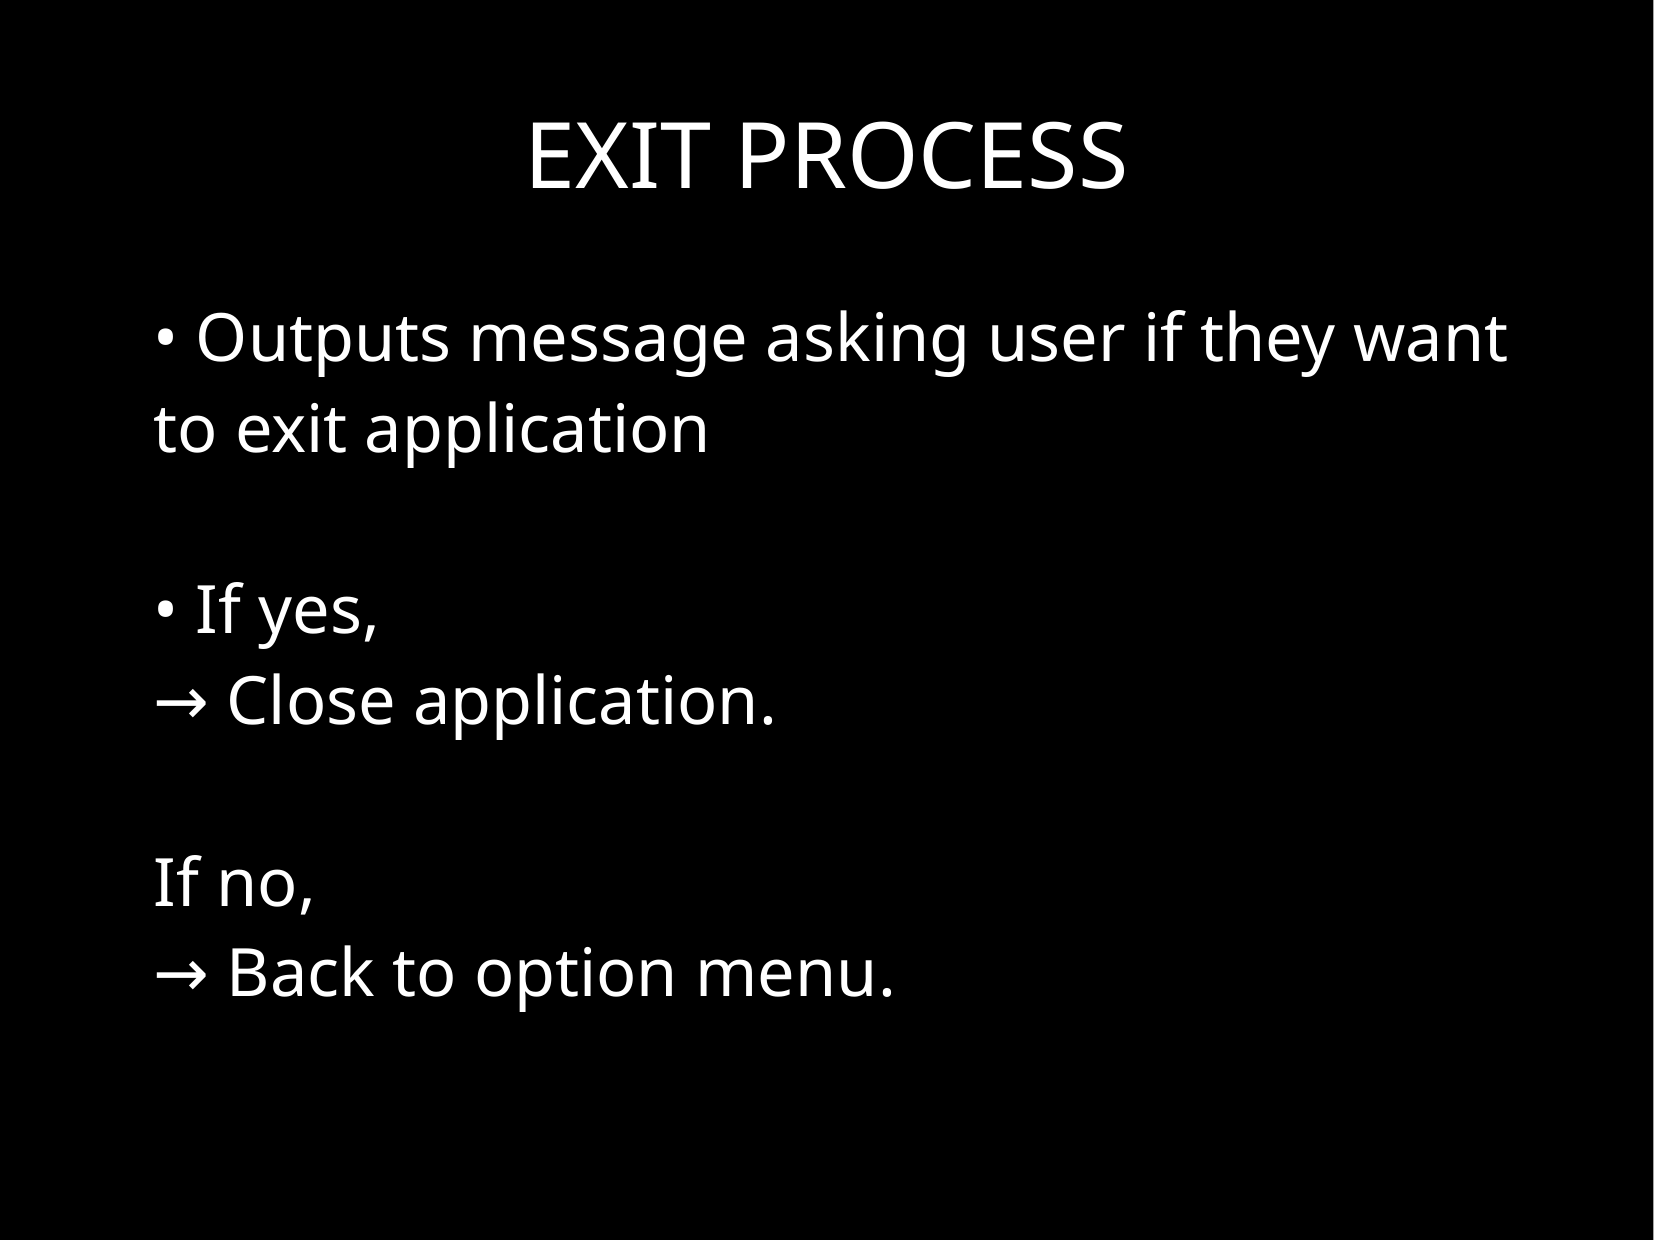

# EXIT PROCESS
• Outputs message asking user if they want to exit application
• If yes,
→ Close application.
If no,
→ Back to option menu.